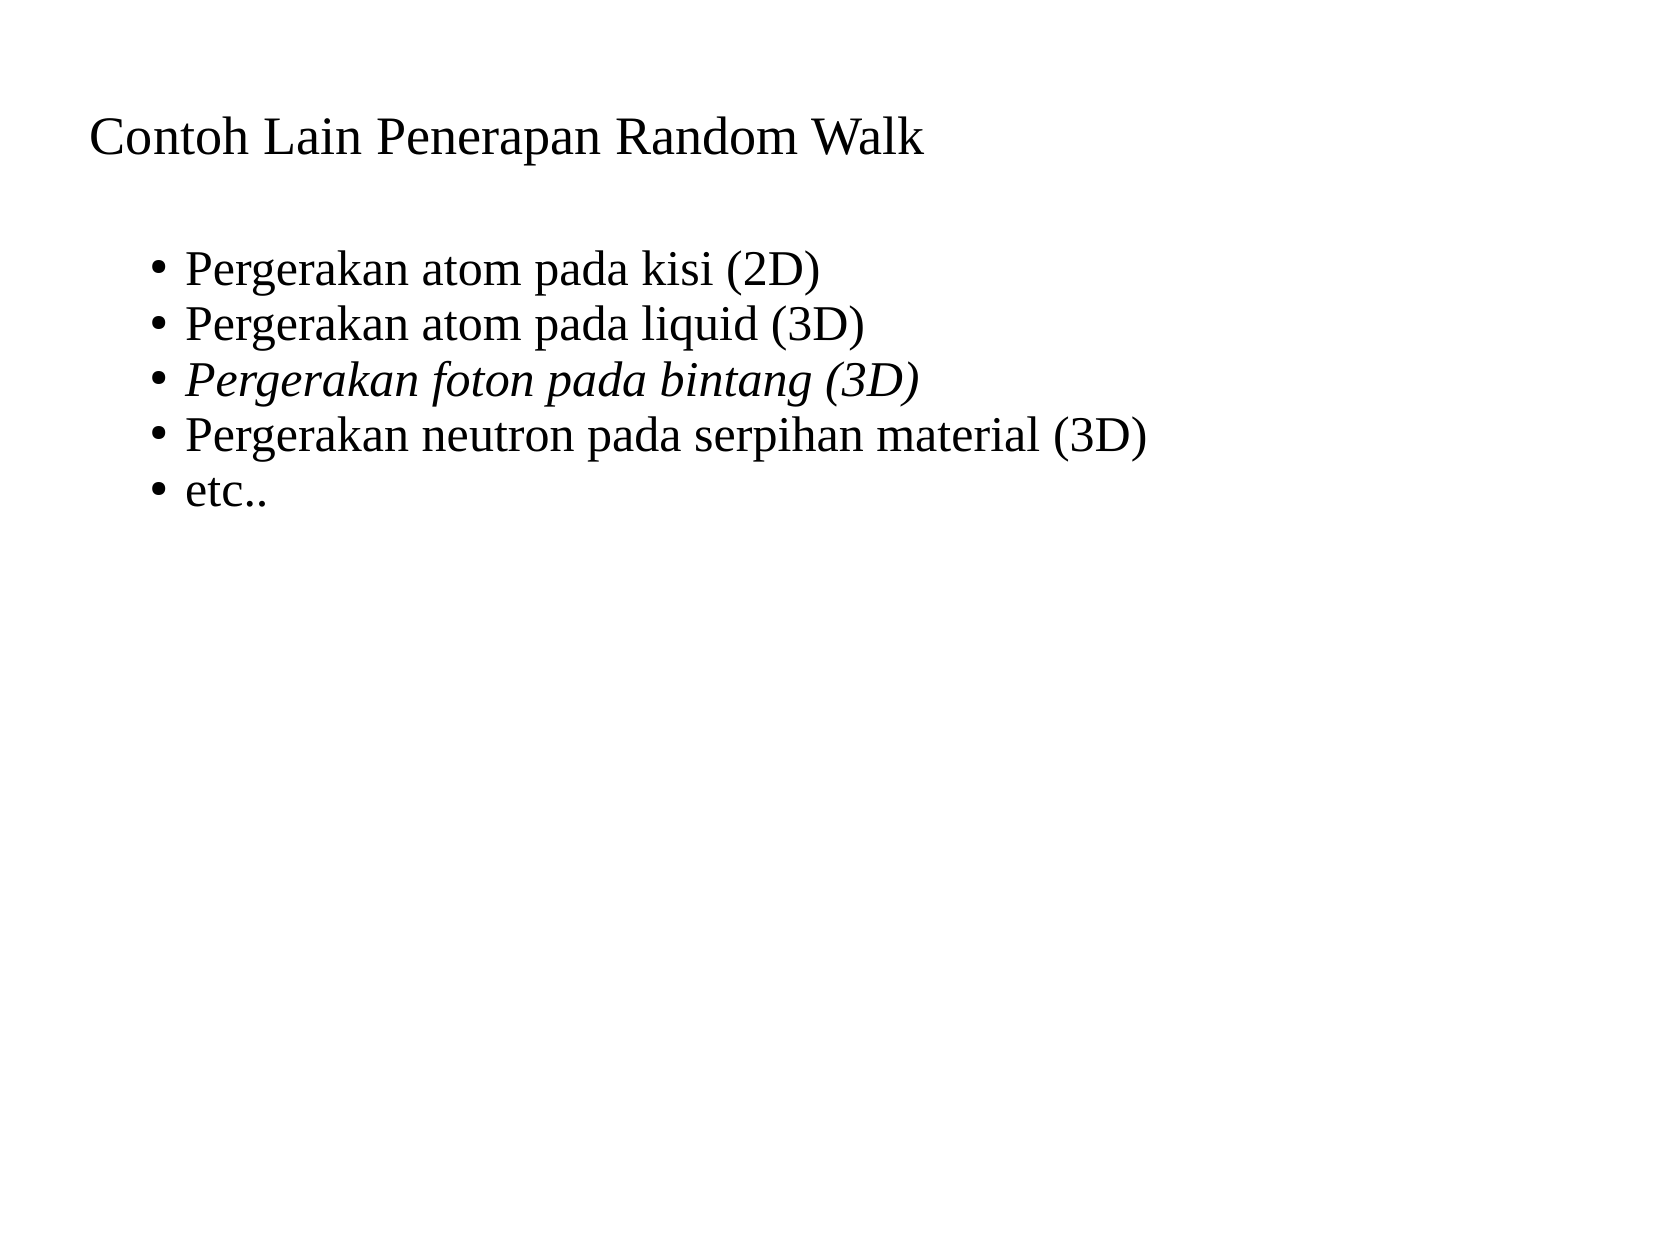

Contoh Lain Penerapan Random Walk
Pergerakan atom pada kisi (2D)
Pergerakan atom pada liquid (3D)
Pergerakan foton pada bintang (3D)
Pergerakan neutron pada serpihan material (3D)
etc..